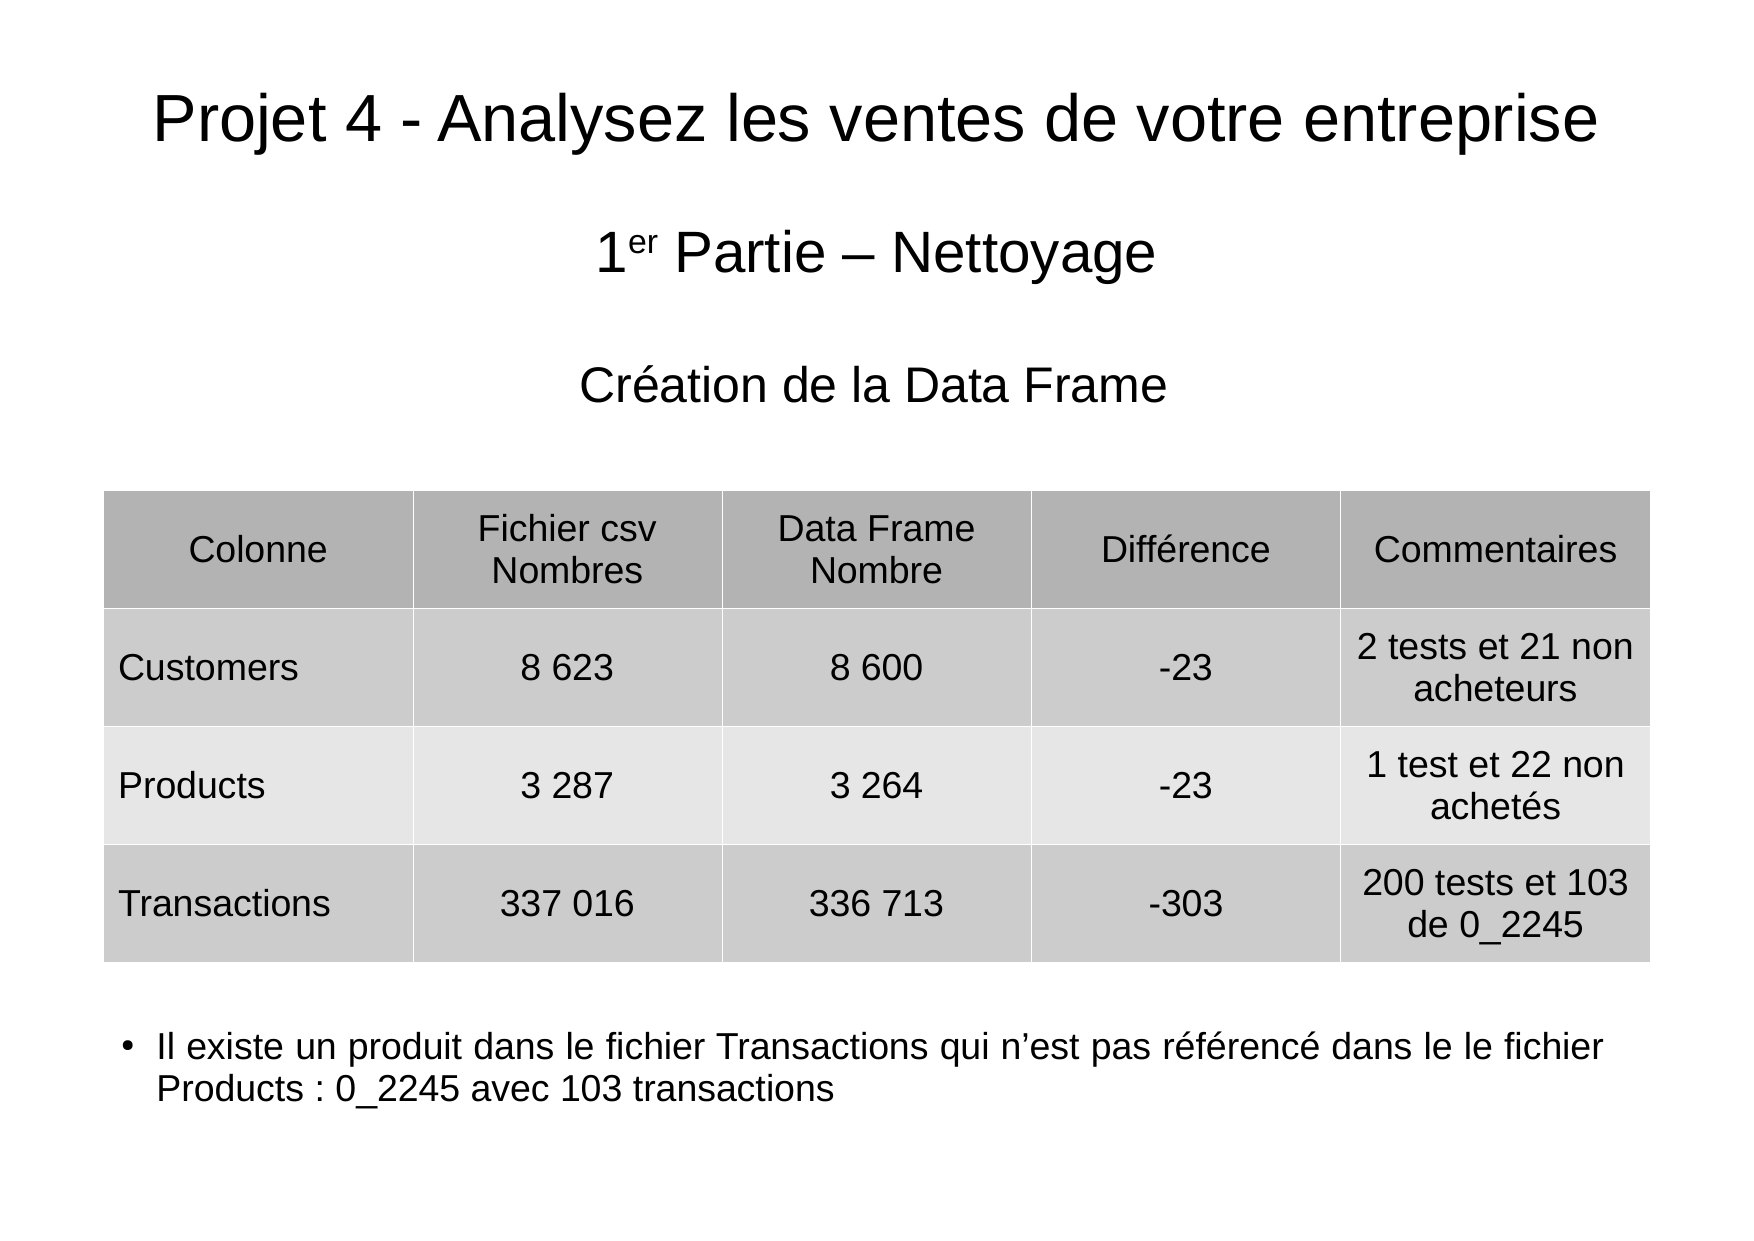

# Projet 4 - Analysez les ventes de votre entreprise
1er Partie – Nettoyage
Création de la Data Frame
| Colonne | Fichier csv Nombres | Data Frame Nombre | Différence | Commentaires |
| --- | --- | --- | --- | --- |
| Customers | 8 623 | 8 600 | -23 | 2 tests et 21 non acheteurs |
| Products | 3 287 | 3 264 | -23 | 1 test et 22 non achetés |
| Transactions | 337 016 | 336 713 | -303 | 200 tests et 103 de 0\_2245 |
Il existe un produit dans le fichier Transactions qui n’est pas référencé dans le le fichier Products : 0_2245 avec 103 transactions